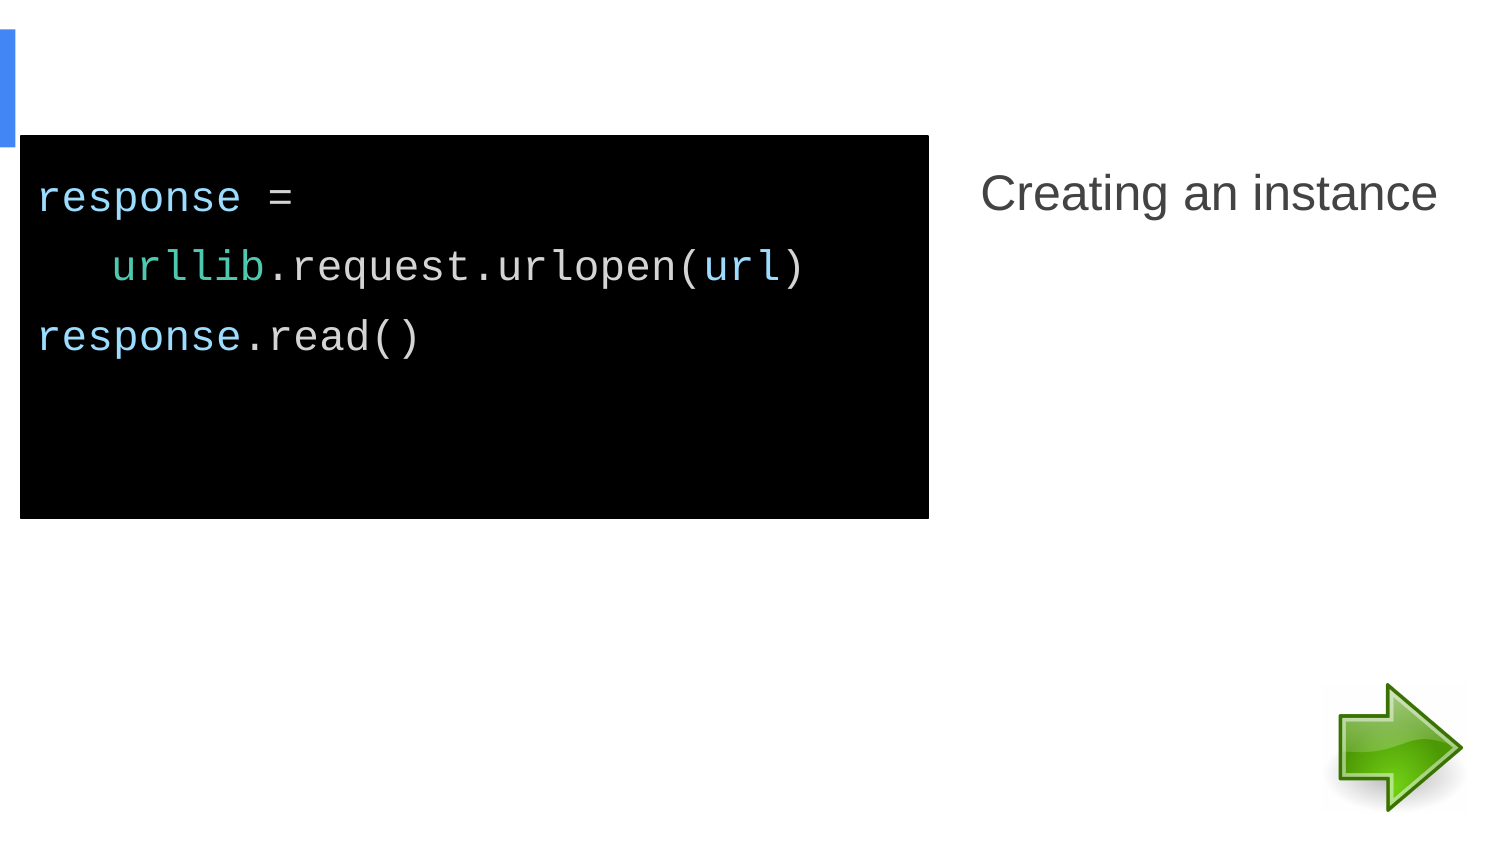

# Creating an instance
response =
urllib.request.urlopen(url)
response.read()